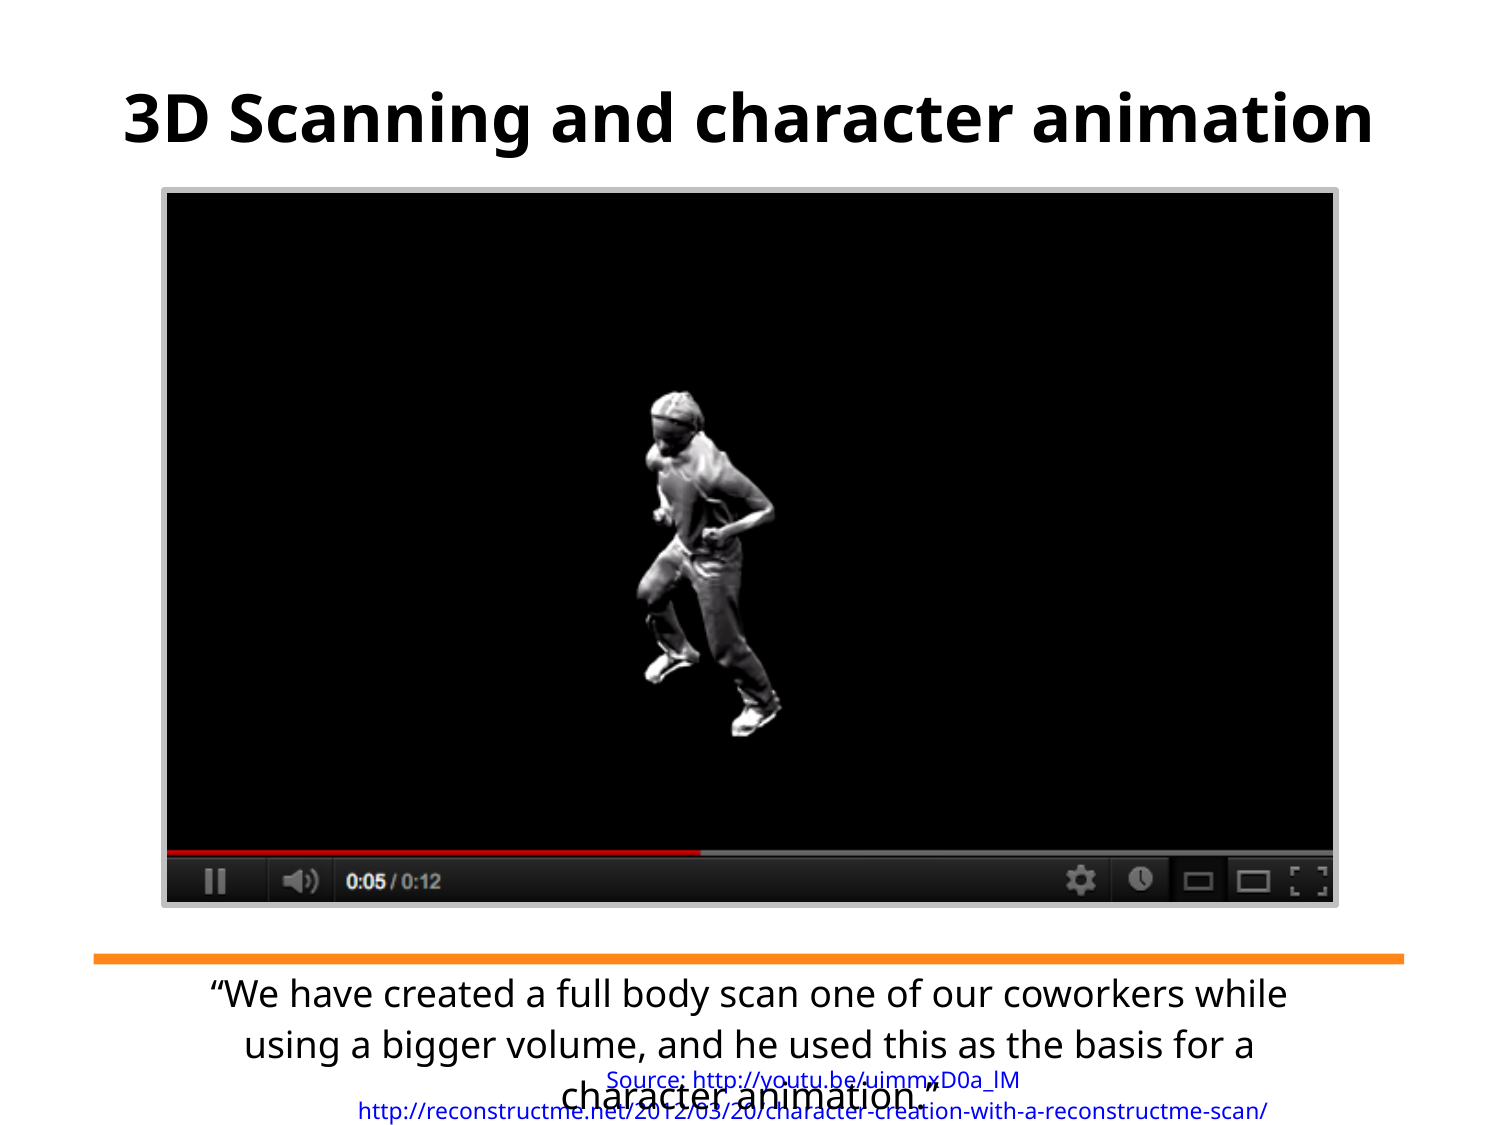

# 3D Scanning and character animation
'
“We have created a full body scan one of our coworkers while using a bigger volume, and he used this as the basis for a character animation.”
Source: http://youtu.be/uimmxD0a_lM
http://reconstructme.net/2012/03/20/character-creation-with-a-reconstructme-scan/